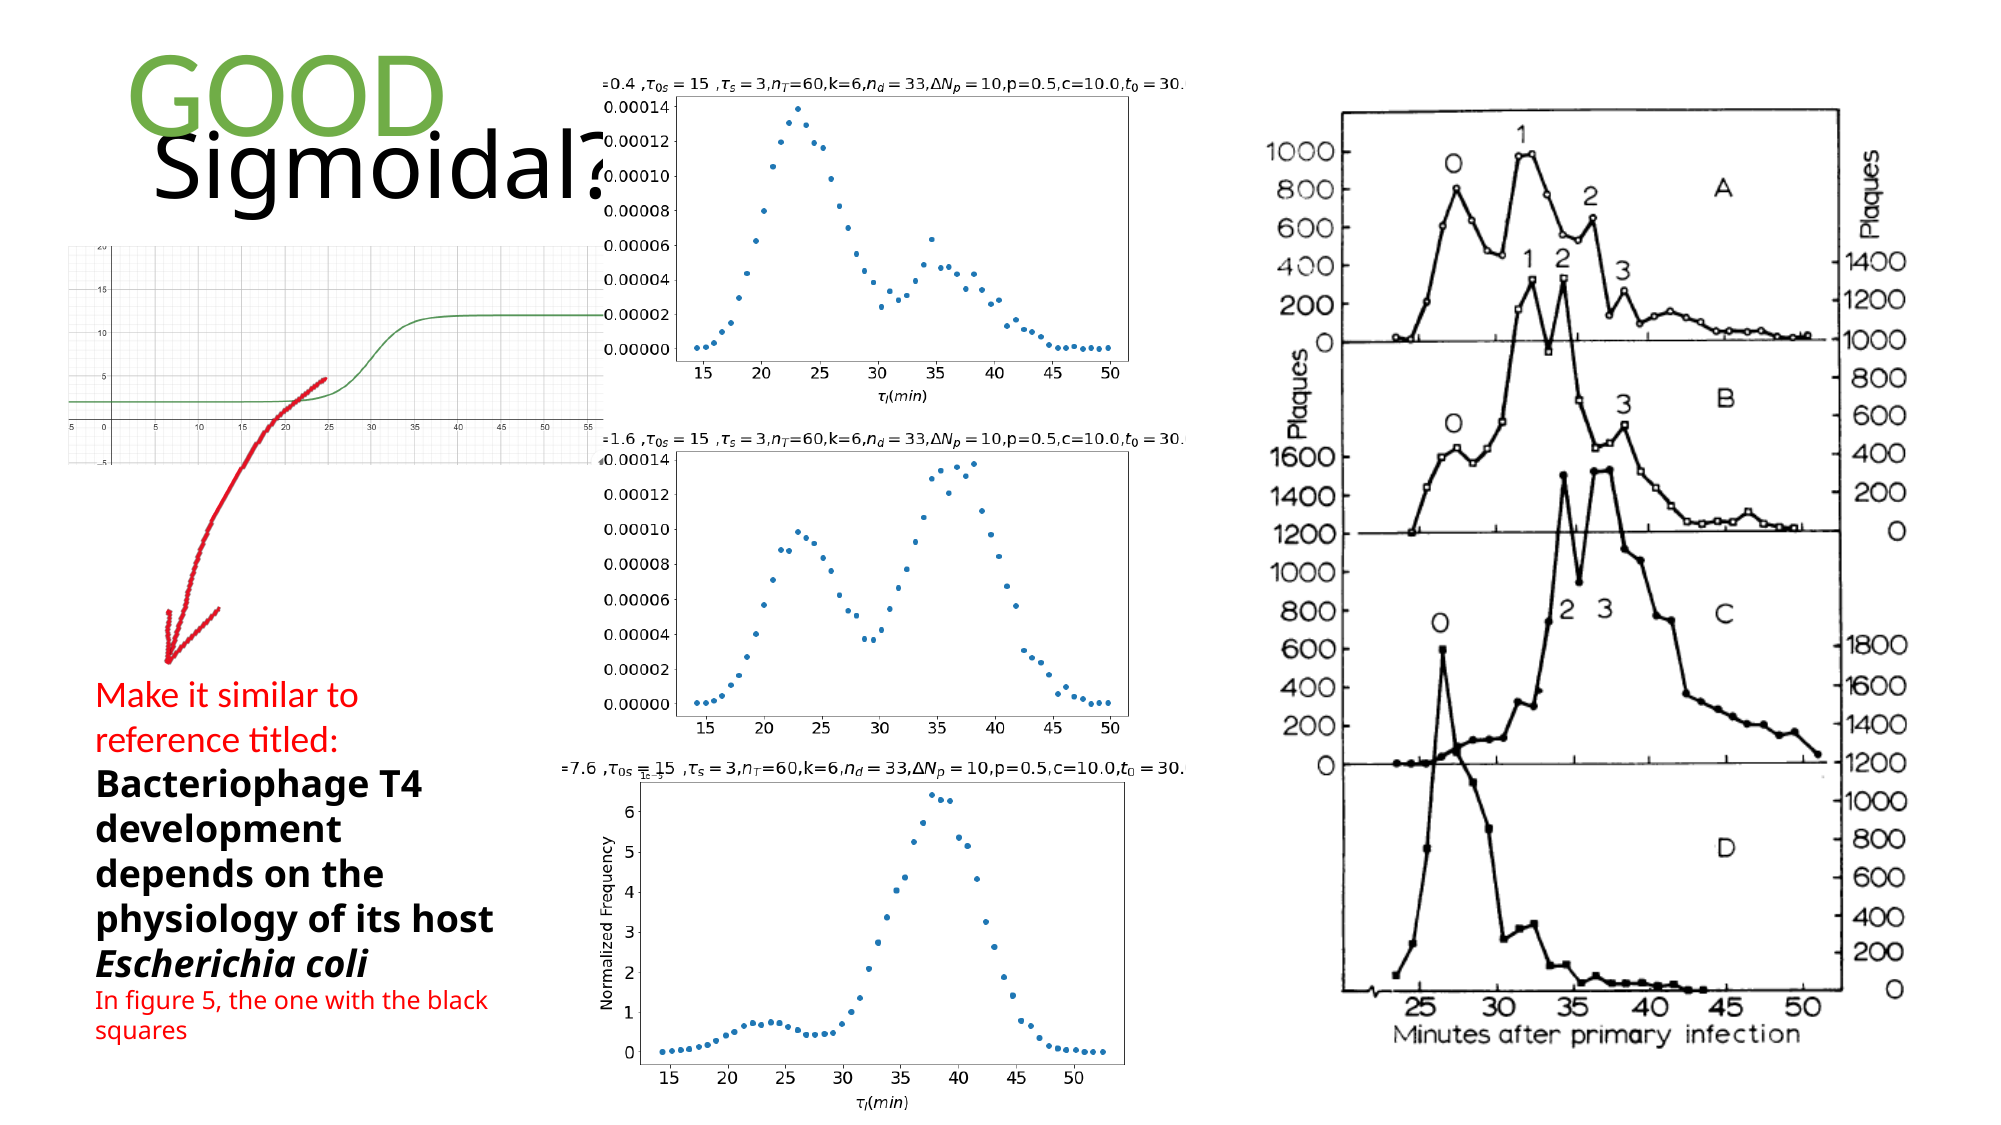

GOOD
# Sigmoidal?
Make it similar to reference titled: Bacteriophage T4 development depends on the
physiology of its host Escherichia coli
In figure 5, the one with the black squares